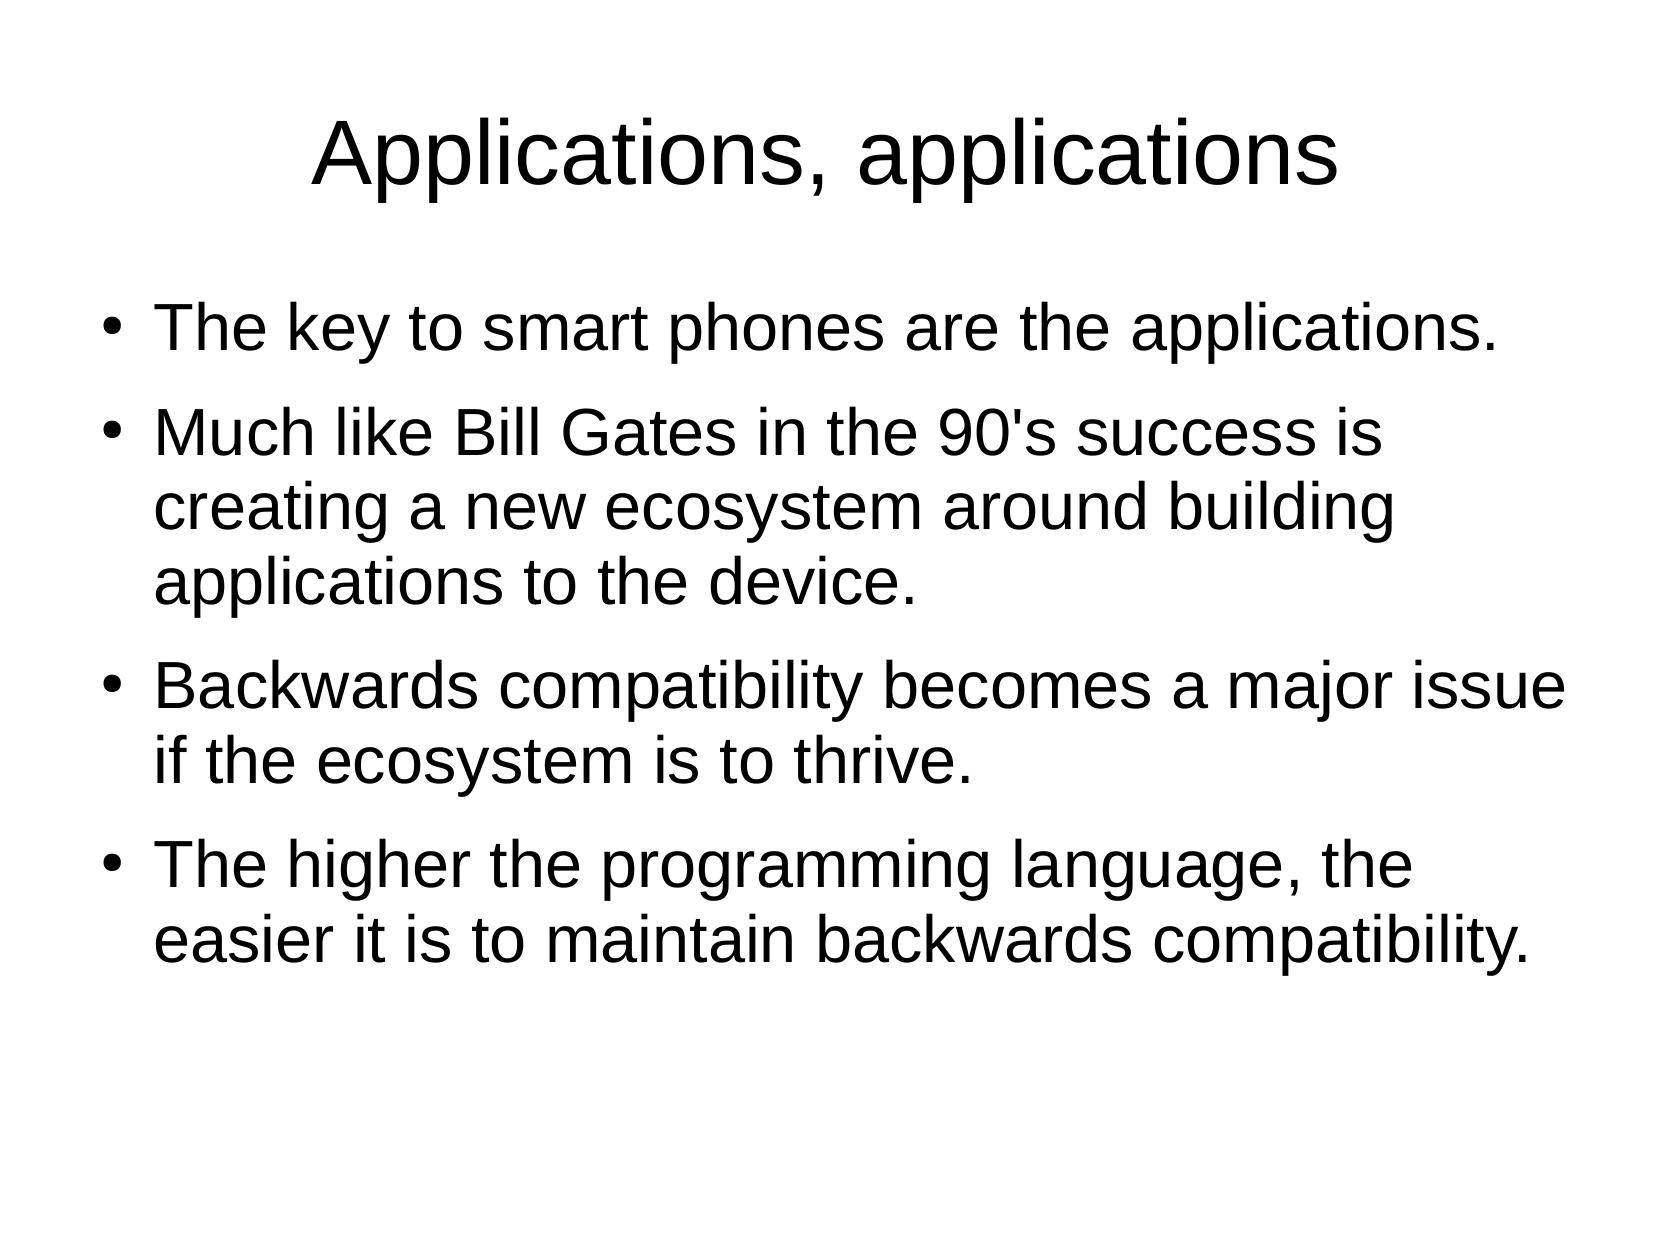

# Applications, applications
The key to smart phones are the applications.
Much like Bill Gates in the 90's success is creating a new ecosystem around building applications to the device.
Backwards compatibility becomes a major issue if the ecosystem is to thrive.
The higher the programming language, the easier it is to maintain backwards compatibility.